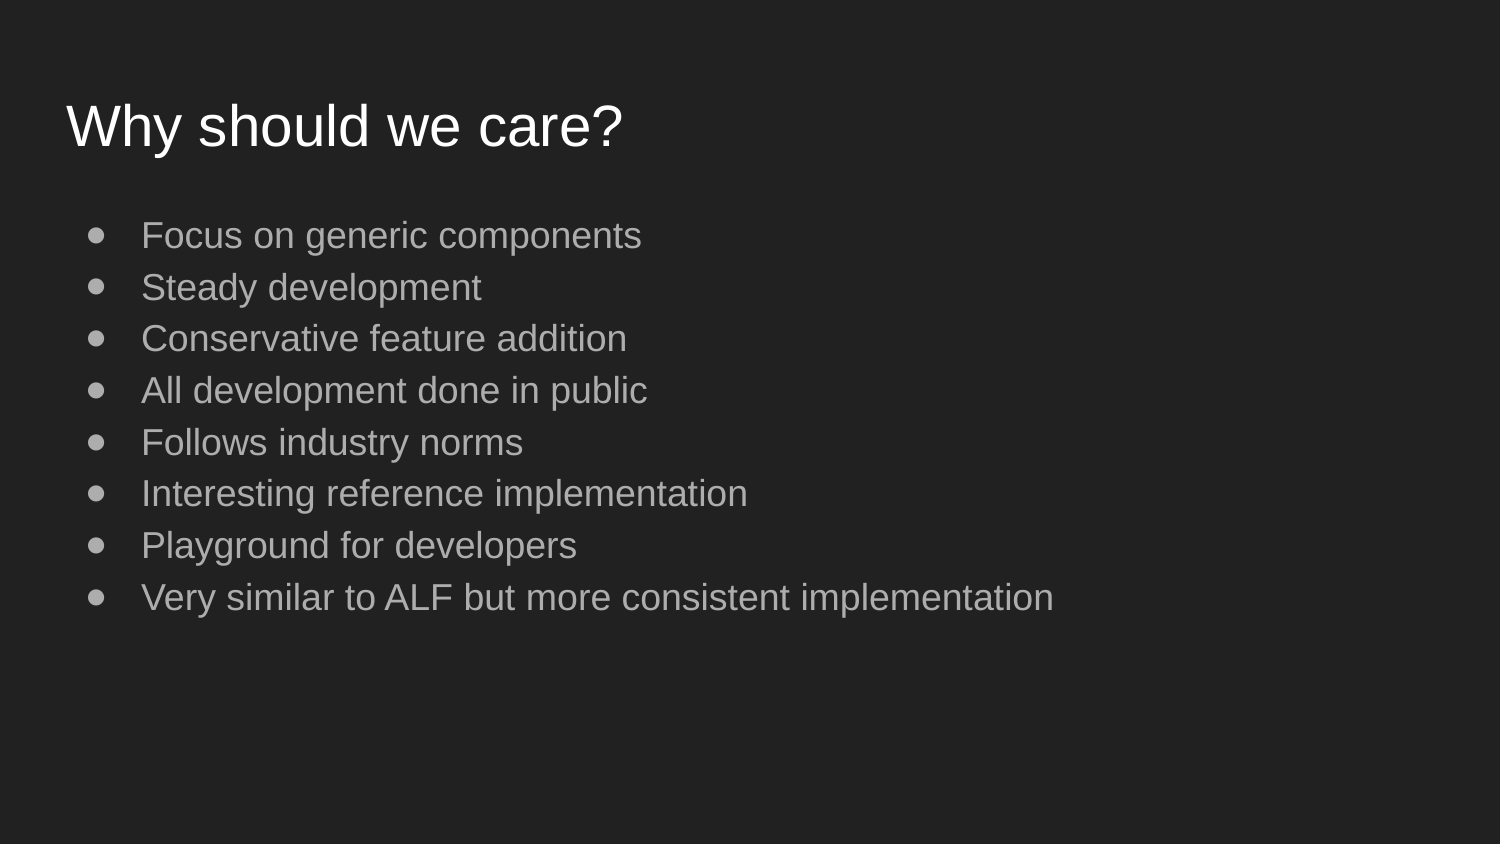

# Why should we care?
Focus on generic components
Steady development
Conservative feature addition
All development done in public
Follows industry norms
Interesting reference implementation
Playground for developers
Very similar to ALF but more consistent implementation